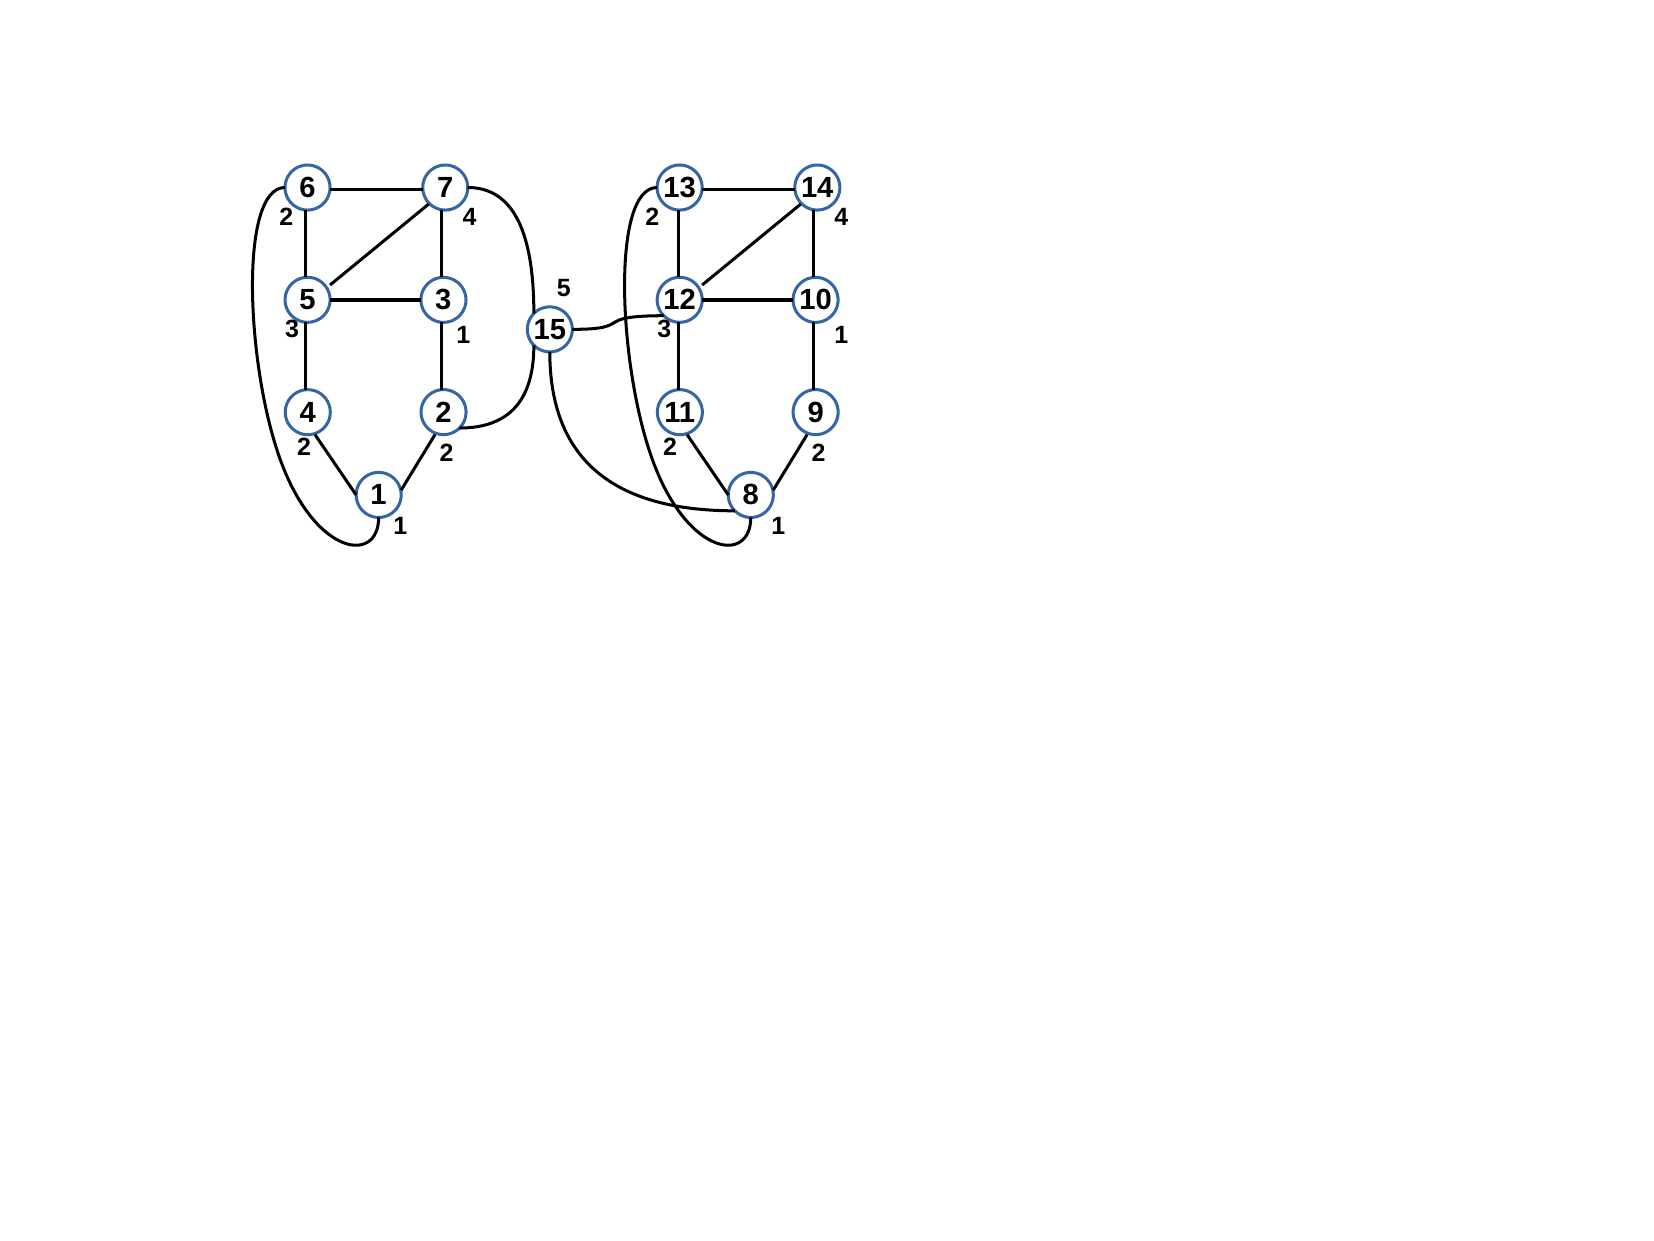

6
7
13
14
2
4
2
4
5
5
12
3
10
15
3
3
1
1
2
9
4
11
2
2
2
2
1
8
1
1